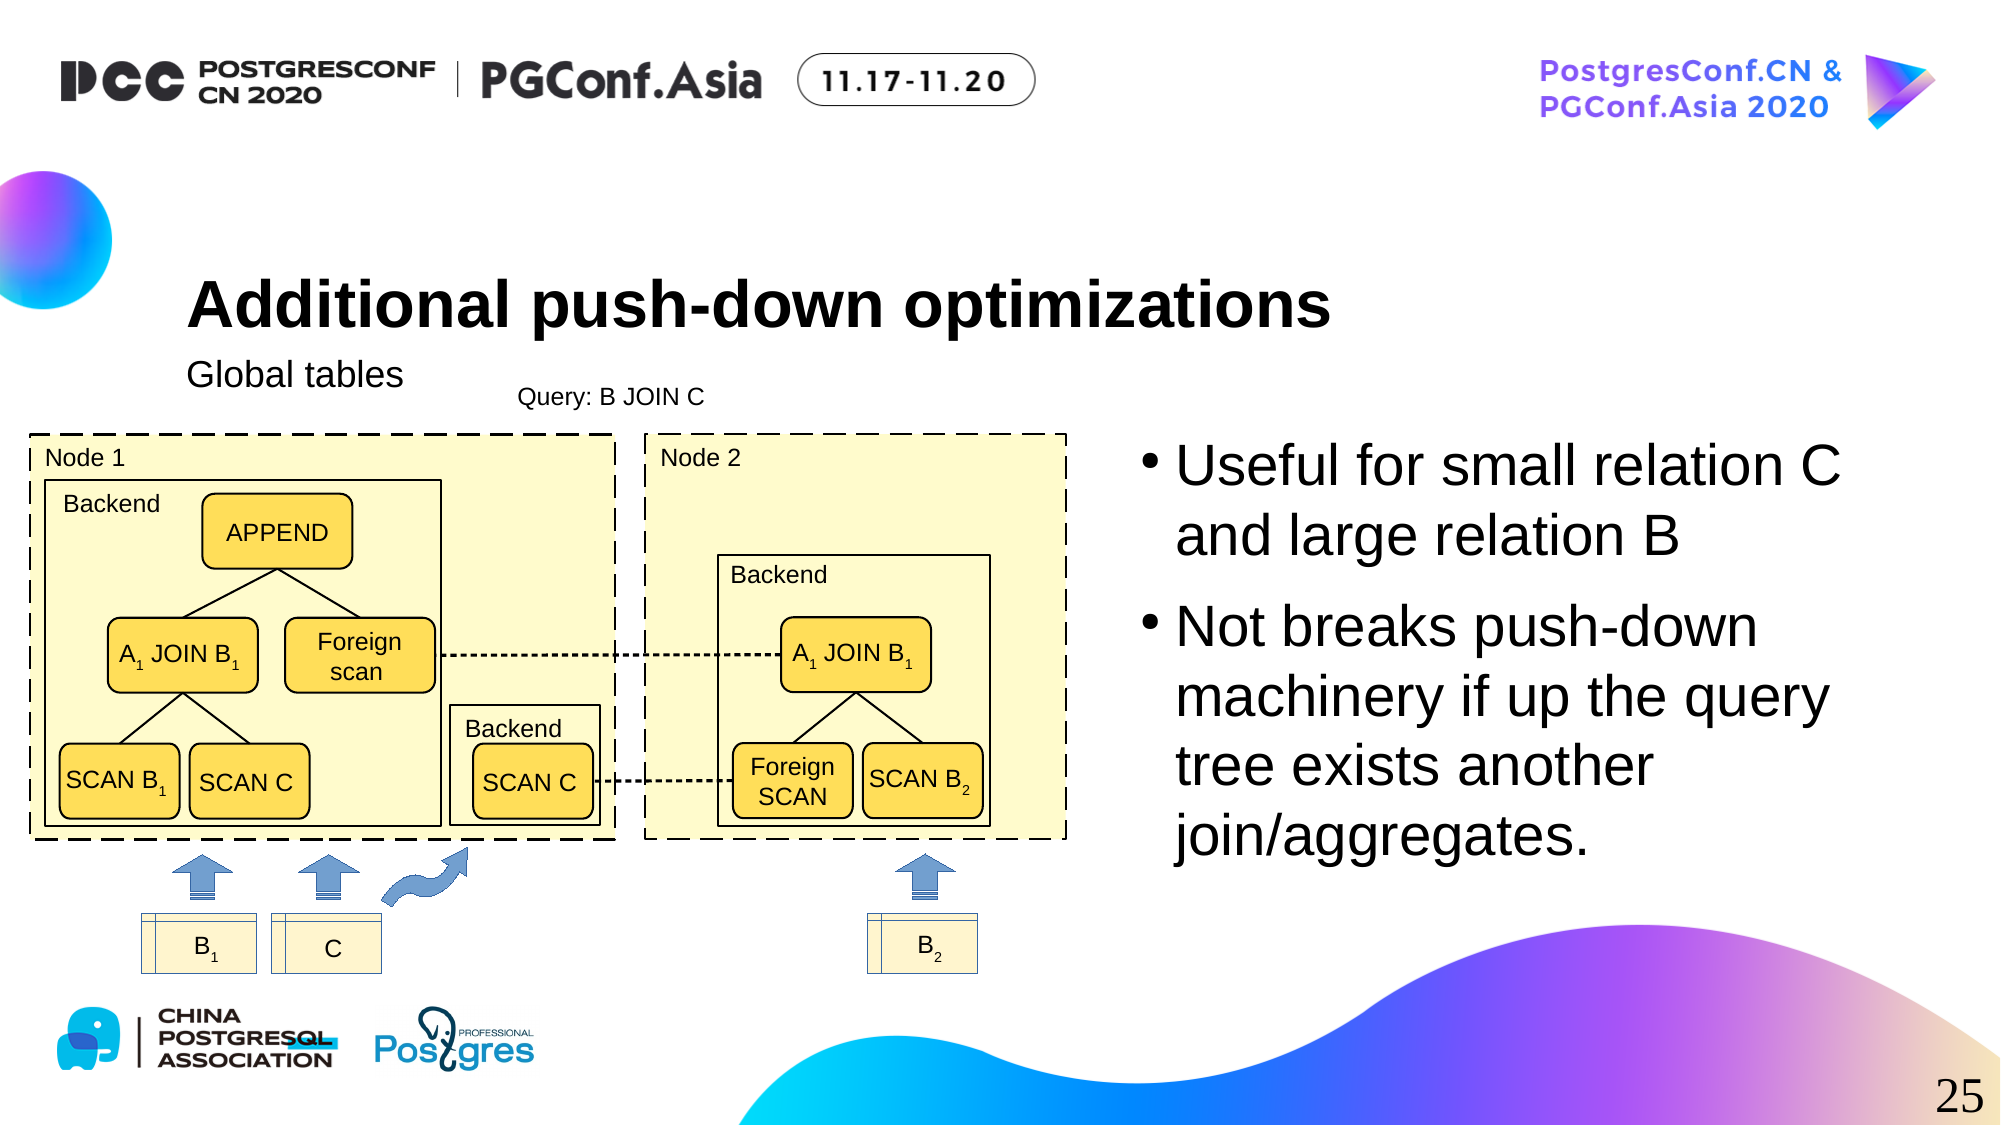

Additional push-down optimizations
Global tables
Query: B JOIN C
Useful for small relation C and large relation B
Not breaks push-down machinery if up the query tree exists another join/aggregates.
Node 2
Node 1
Backend
APPEND
Backend
A1 JOIN B1
A1 JOIN B1
Foreign
scan
Backend
Foreign
SCAN
SCAN B2
SCAN B1
SCAN C
SCAN C
B2
B1
C